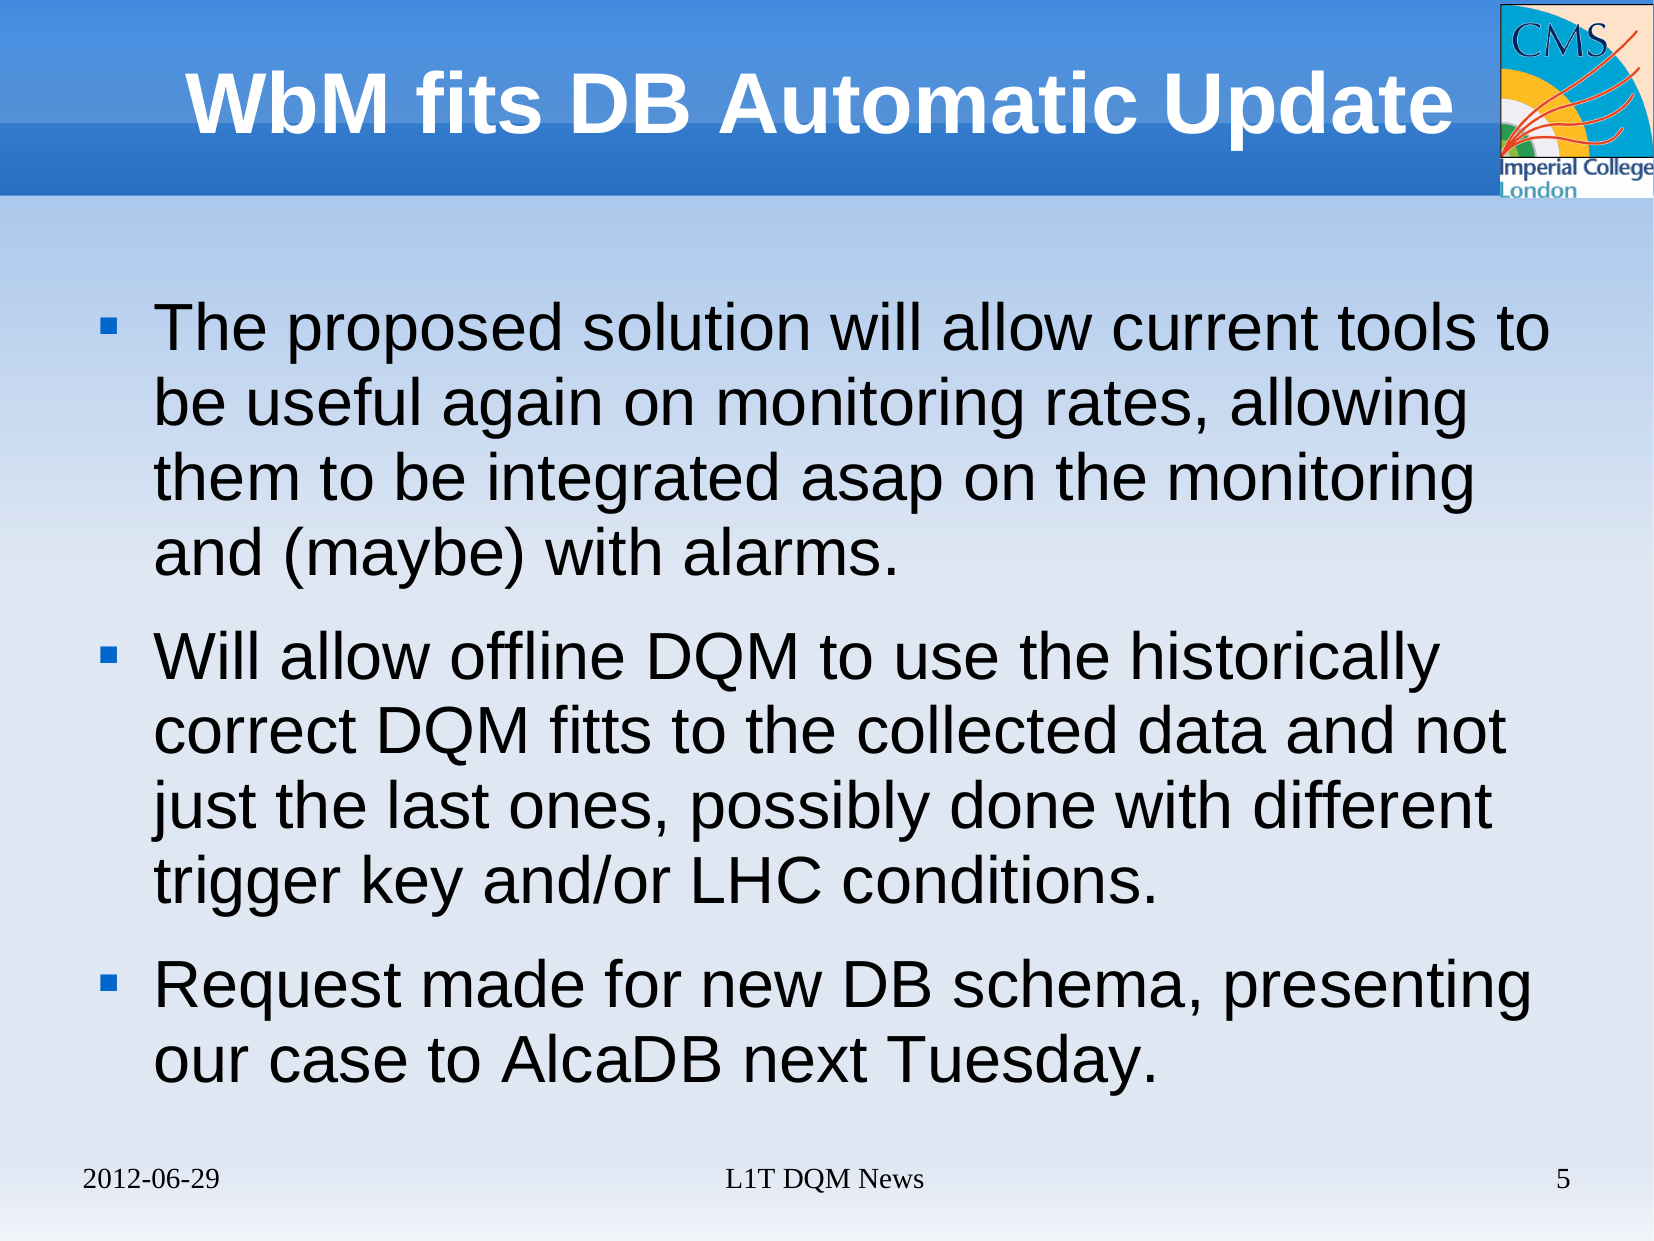

# WbM fits DB Automatic Update
The proposed solution will allow current tools to be useful again on monitoring rates, allowing them to be integrated asap on the monitoring and (maybe) with alarms.
Will allow offline DQM to use the historically correct DQM fitts to the collected data and not just the last ones, possibly done with different trigger key and/or LHC conditions.
Request made for new DB schema, presenting our case to AlcaDB next Tuesday.
2012-06-29
L1T DQM News
5